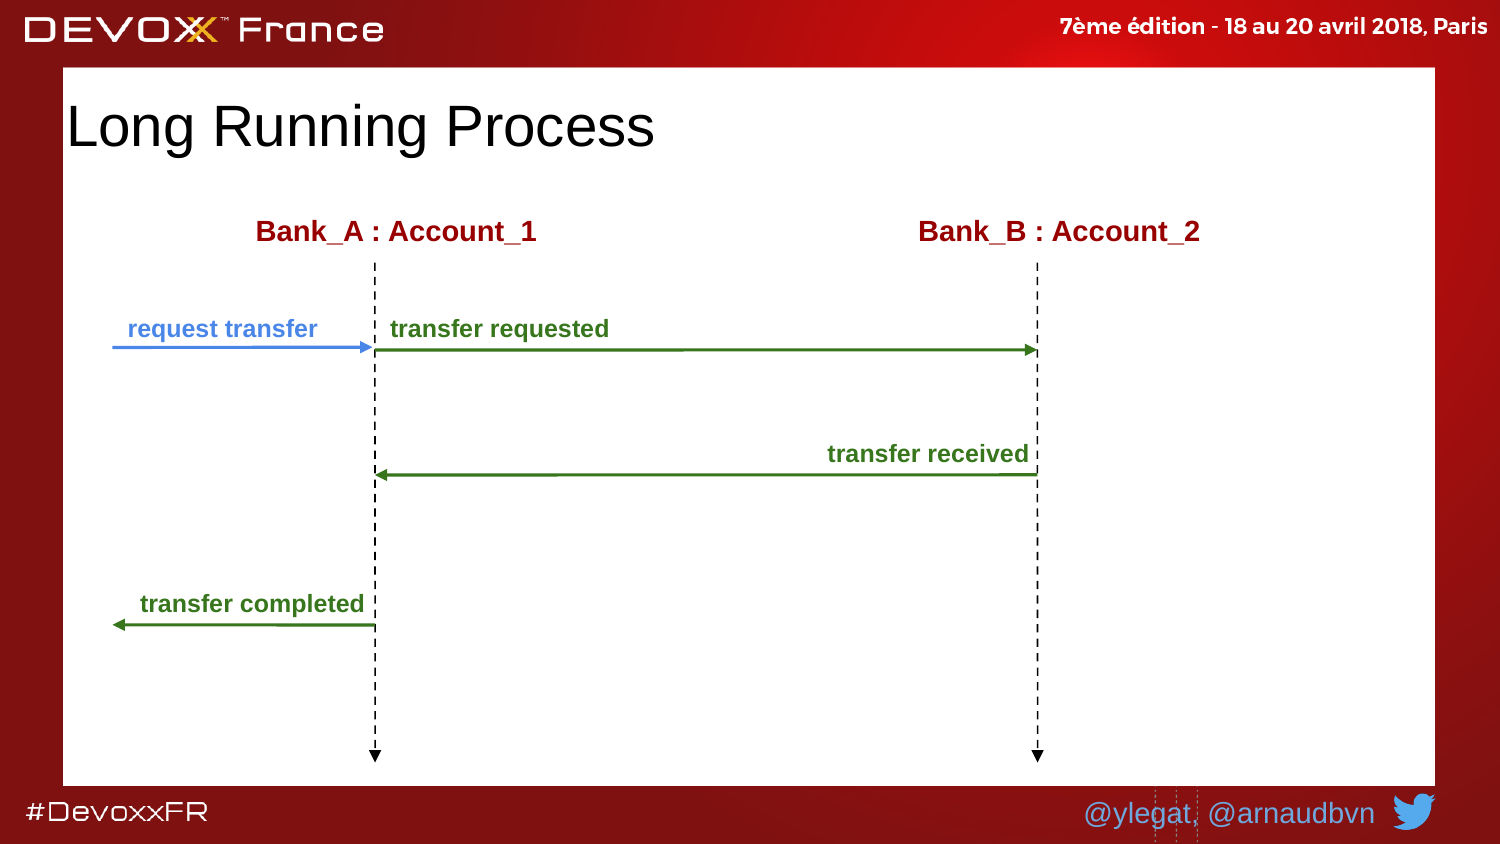

# Long Running Process
Bank_A : Account_1
Bank_B : Account_2
request transfer
transfer requested
transfer received
transfer completed
@ylegat, @arnaudbvn